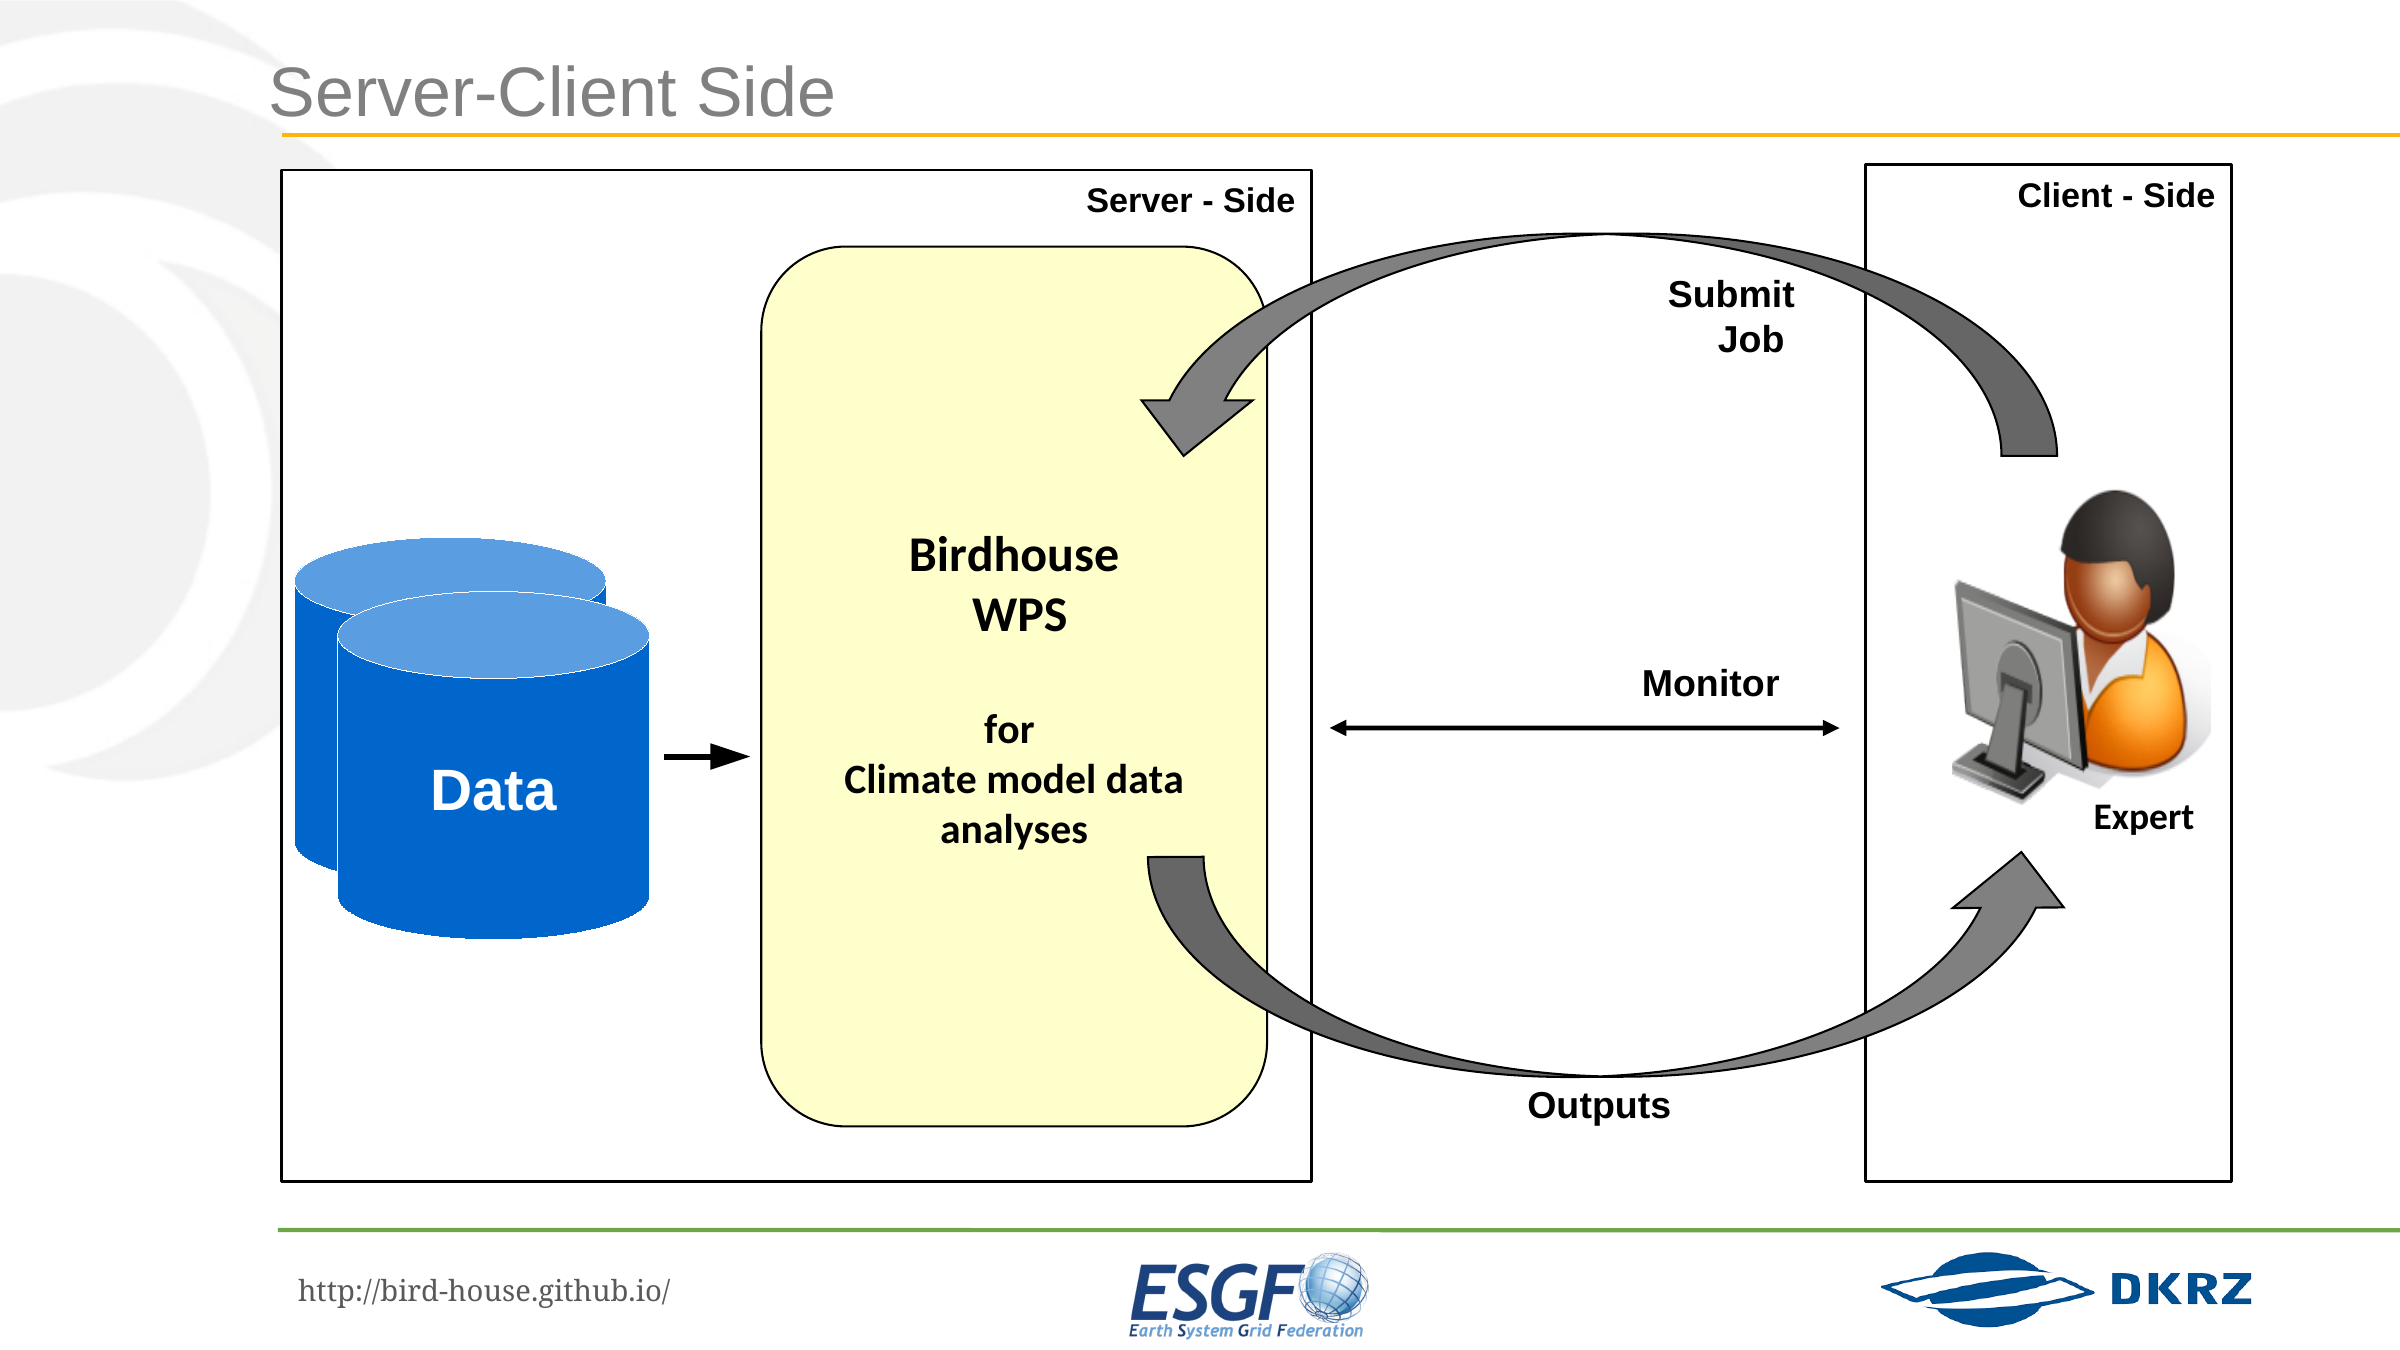

# Server-Client Side
Client - Side
Server - Side
Birdhouse
 WPS
for
Climate model data analyses
Submit
Job
Data
Data
Monitor
Expert
Outputs